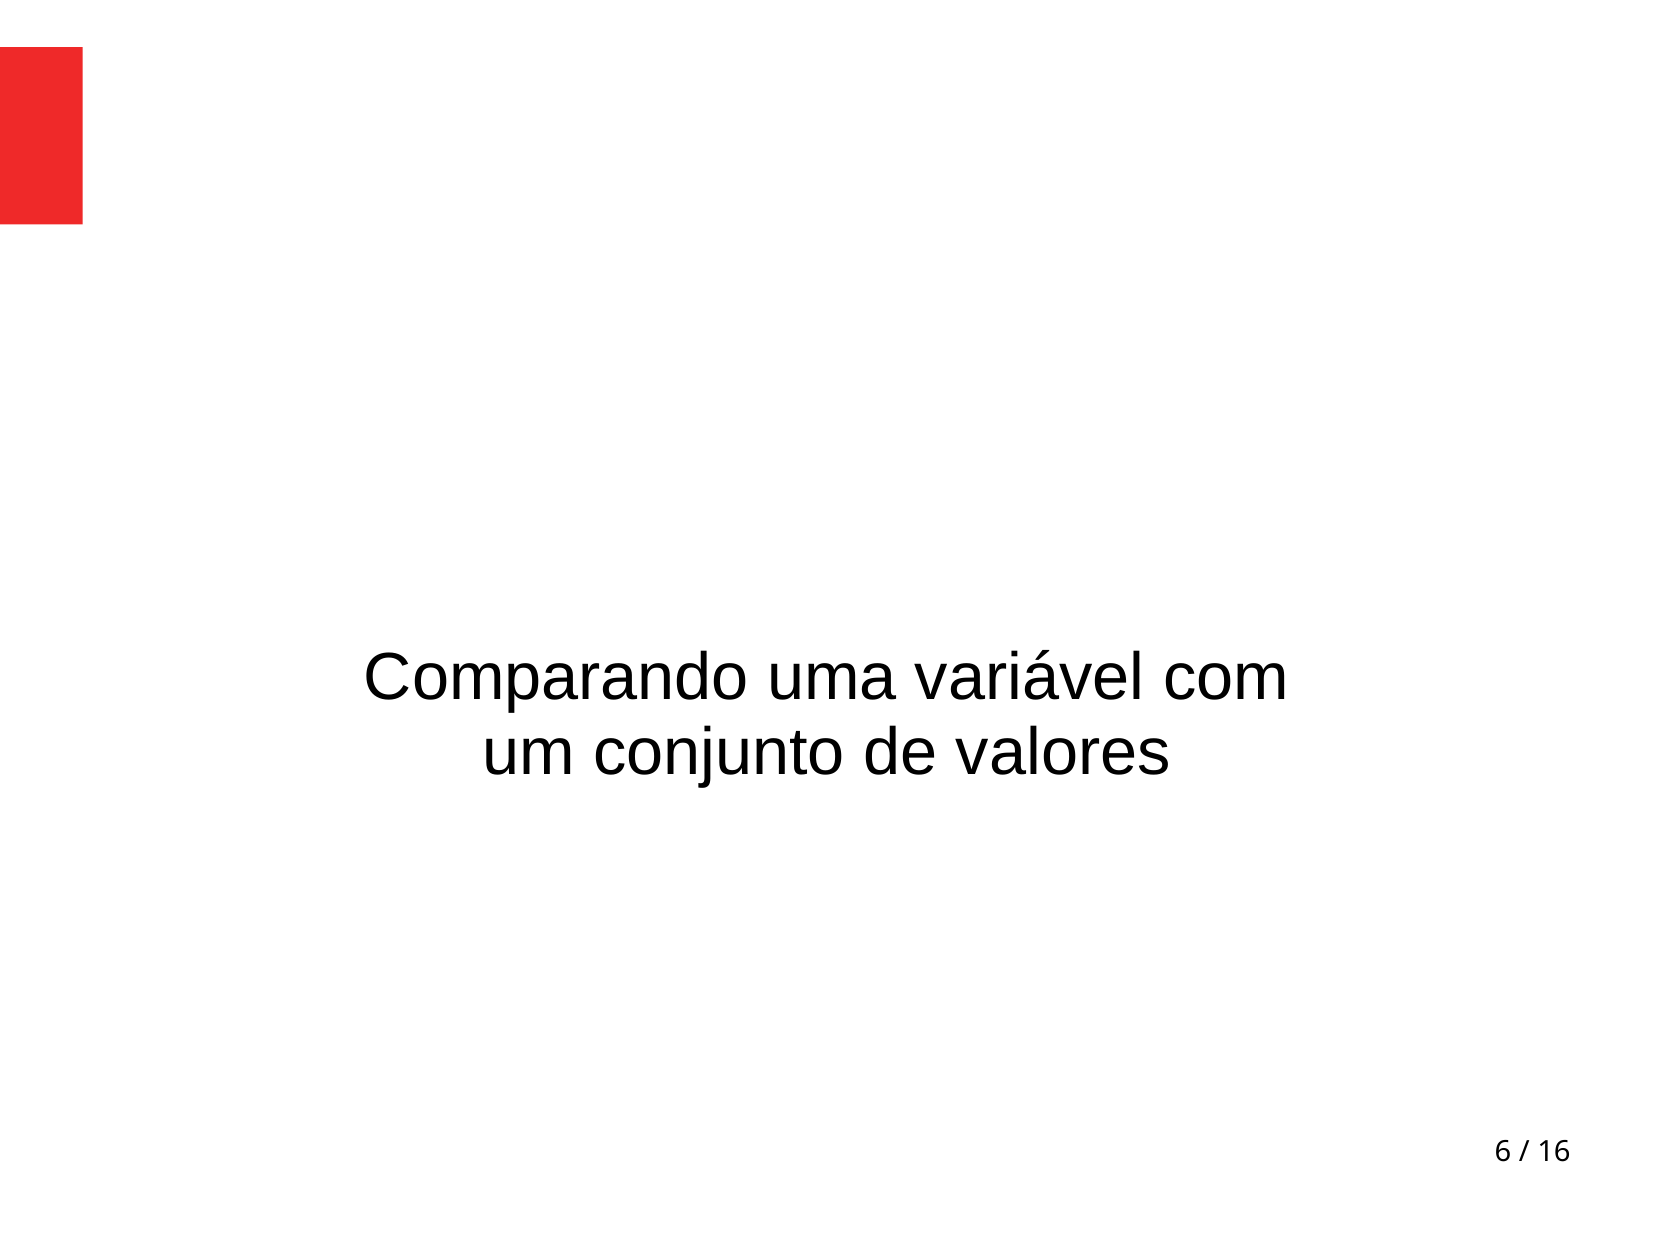

#
Comparando uma variável com
um conjunto de valores
6